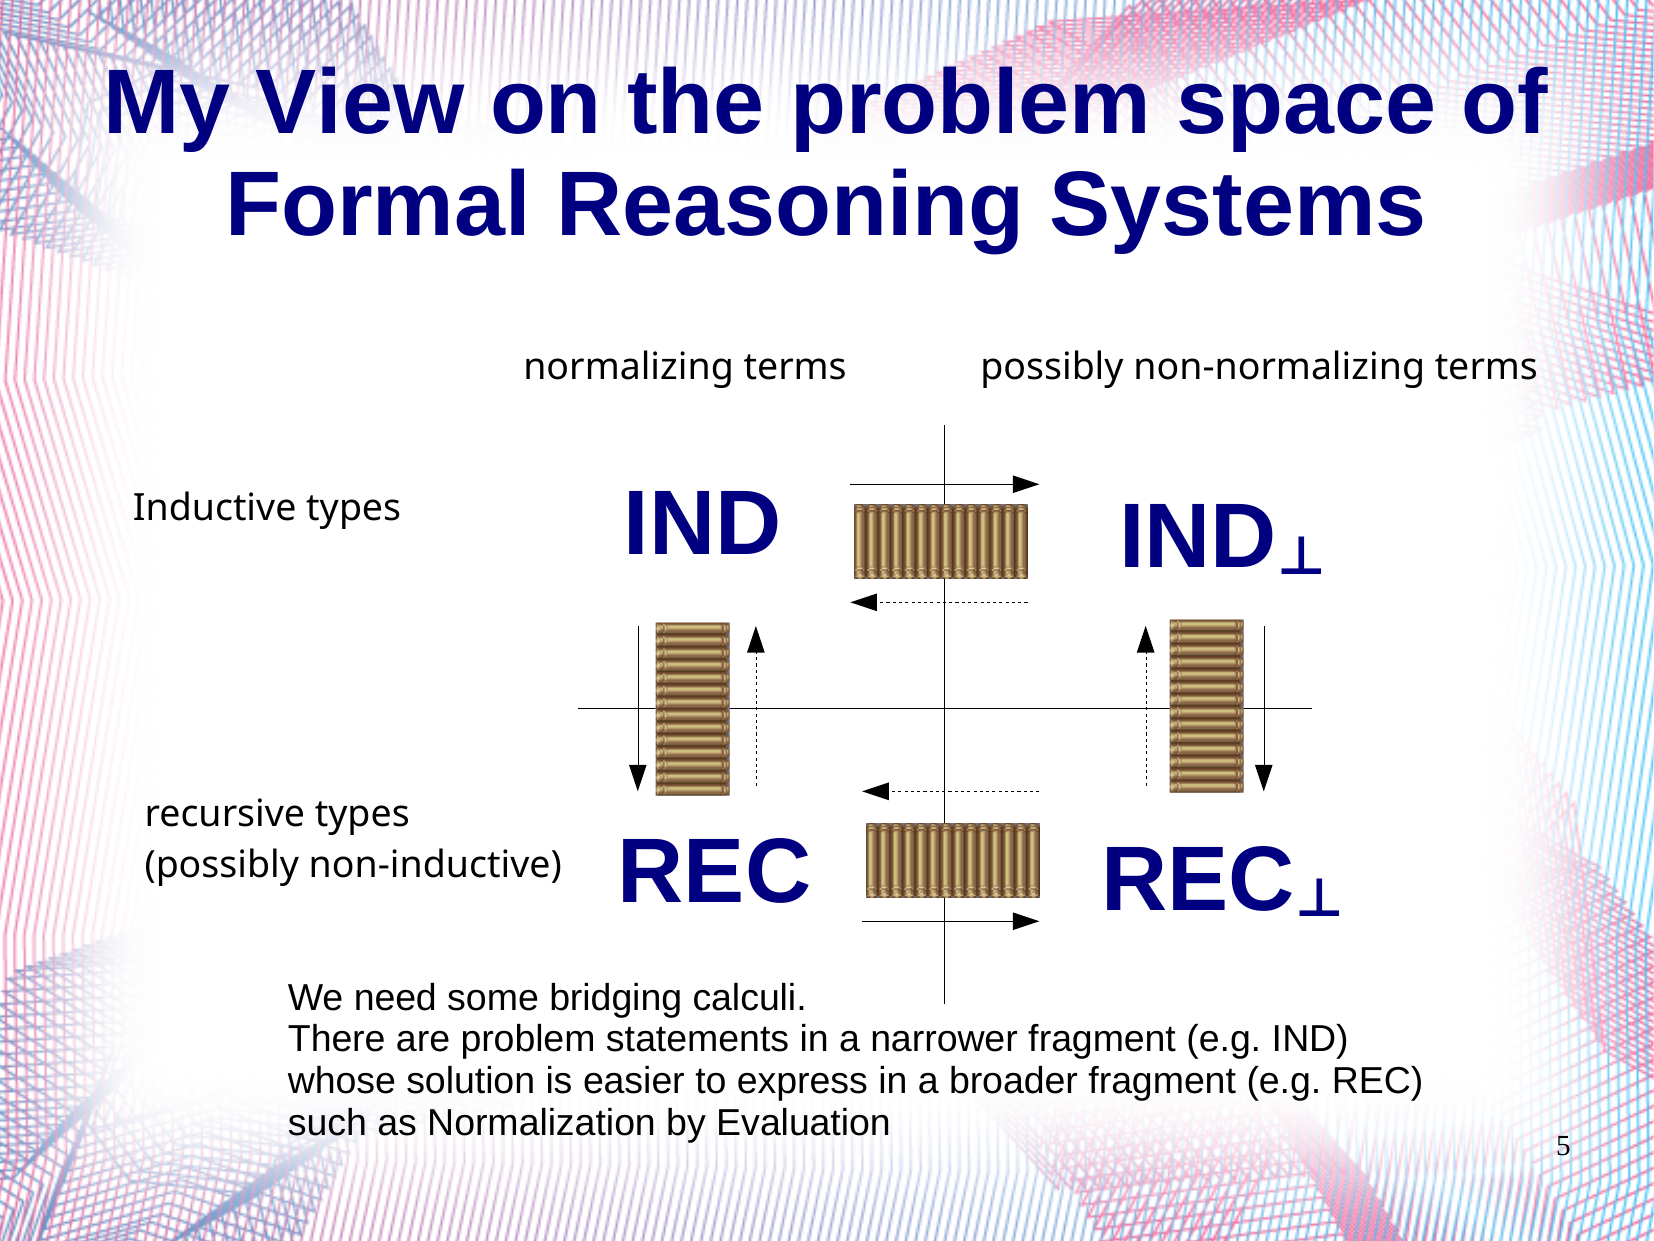

# My View on the problem space of Formal Reasoning Systems
normalizing terms
possibly non-normalizing terms
IND
IND⊥
Inductive types
recursive types
(possibly non-inductive)
REC
REC⊥
We need some bridging calculi.
There are problem statements in a narrower fragment (e.g. IND)
whose solution is easier to express in a broader fragment (e.g. REC)
such as Normalization by Evaluation
5